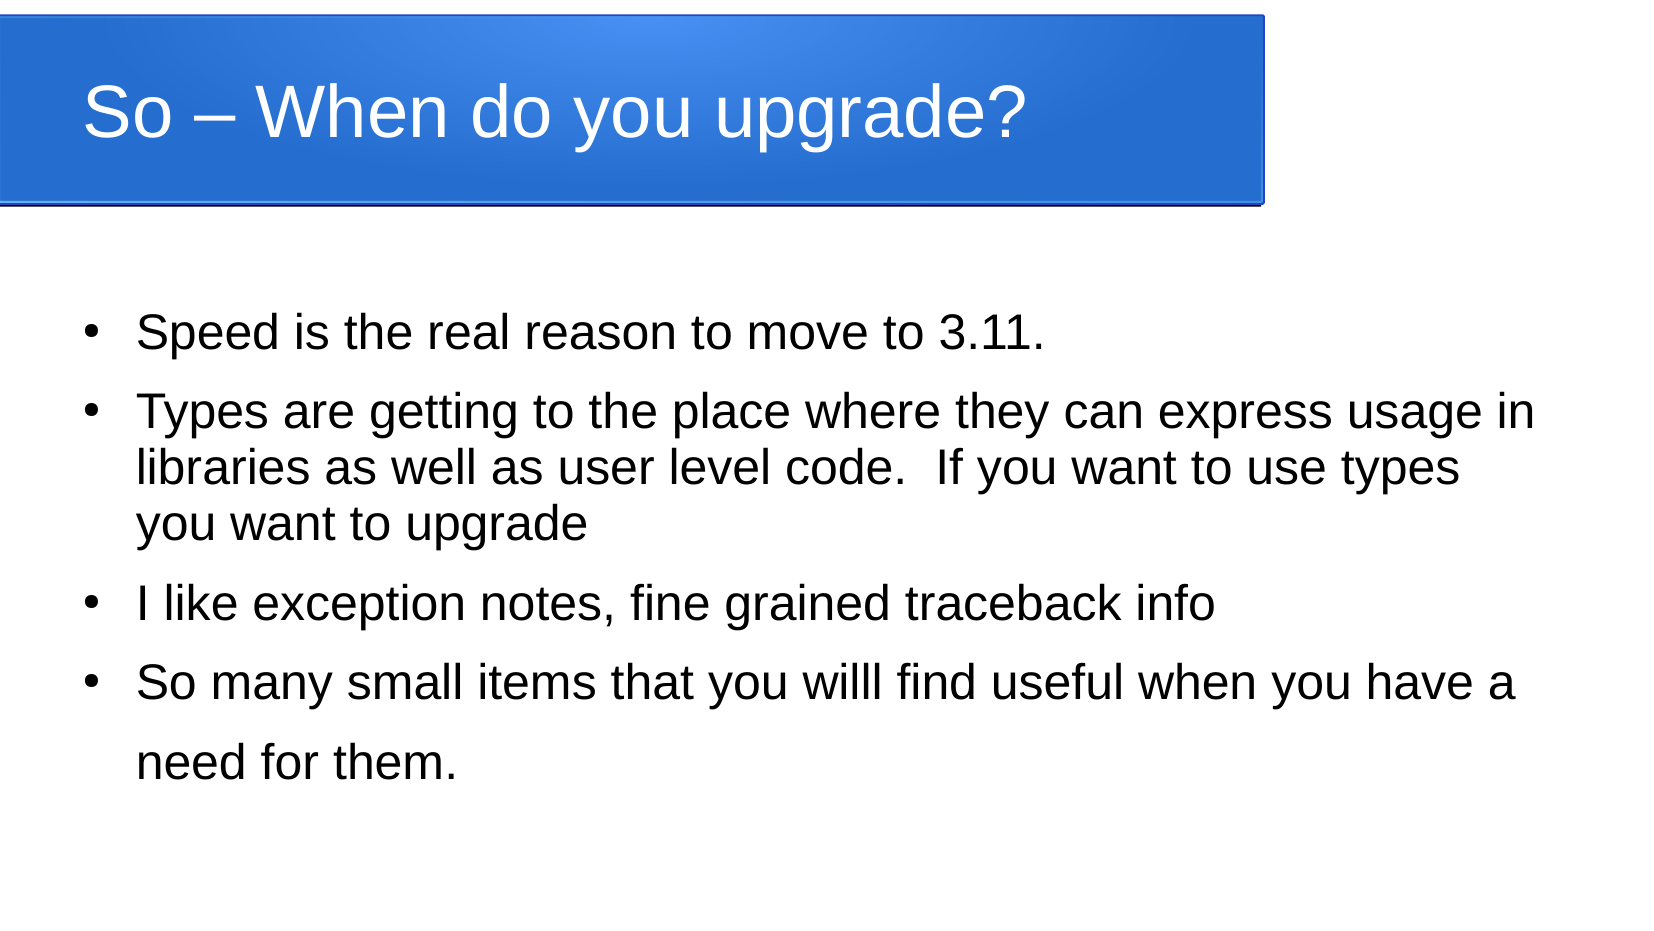

# So – When do you upgrade?
Speed is the real reason to move to 3.11.
Types are getting to the place where they can express usage in libraries as well as user level code. If you want to use types you want to upgrade
I like exception notes, fine grained traceback info
So many small items that you willl find useful when you have a
need for them.